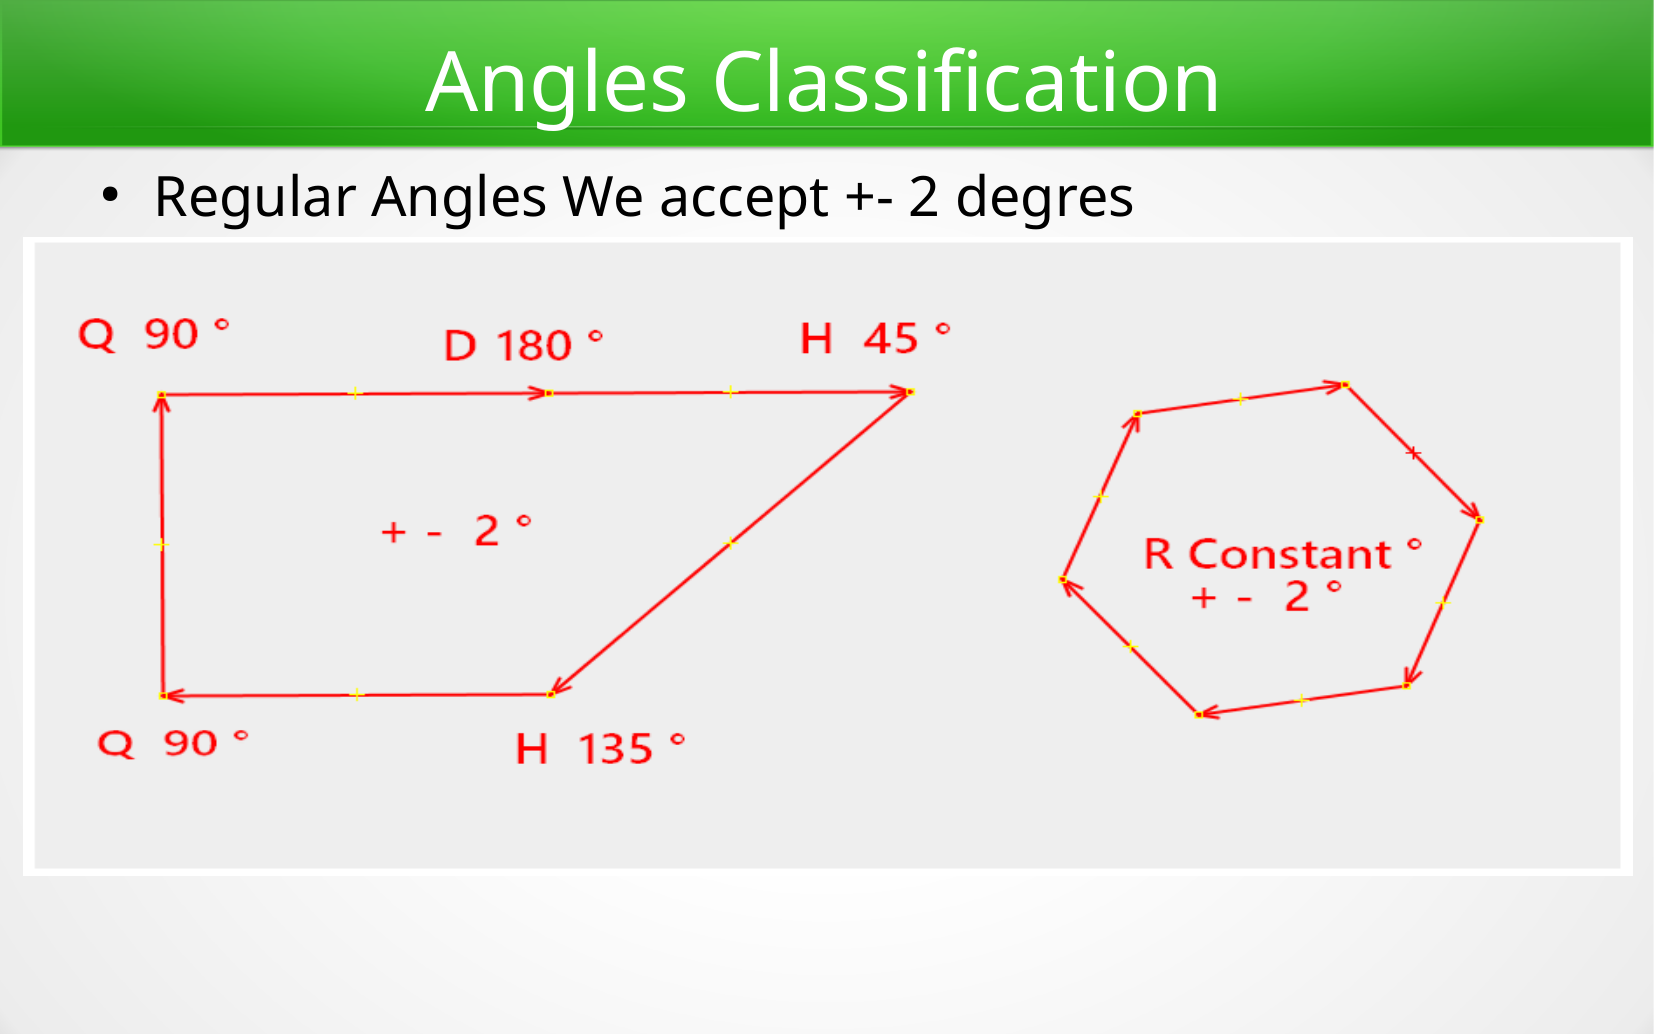

# Angles Classification
Regular Angles We accept +- 2 degres